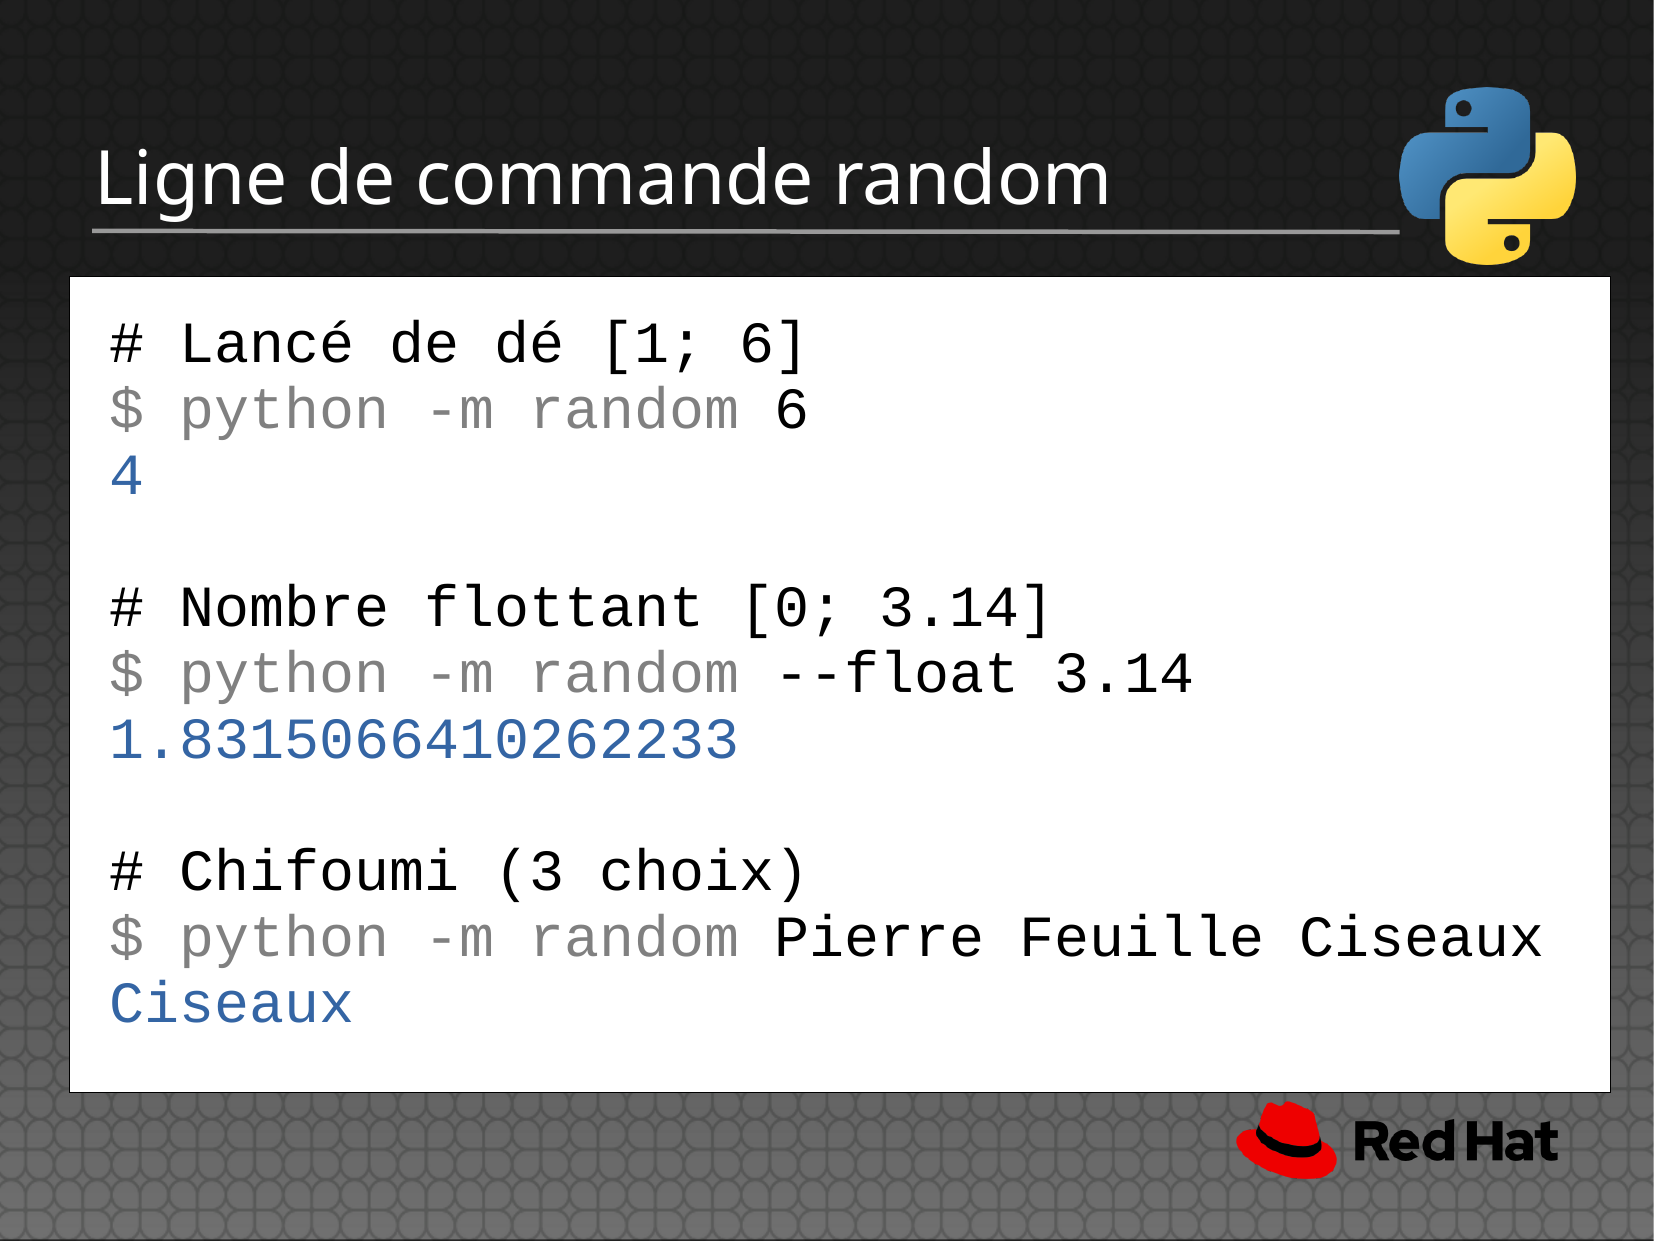

Ligne de commande random
# # Lancé de dé [1; 6] $ python -m random 6 4 # Nombre flottant [0; 3.14] $ python -m random --float 3.14 1.8315066410262233 # Chifoumi (3 choix) $ python -m random Pierre Feuille Ciseaux Ciseaux